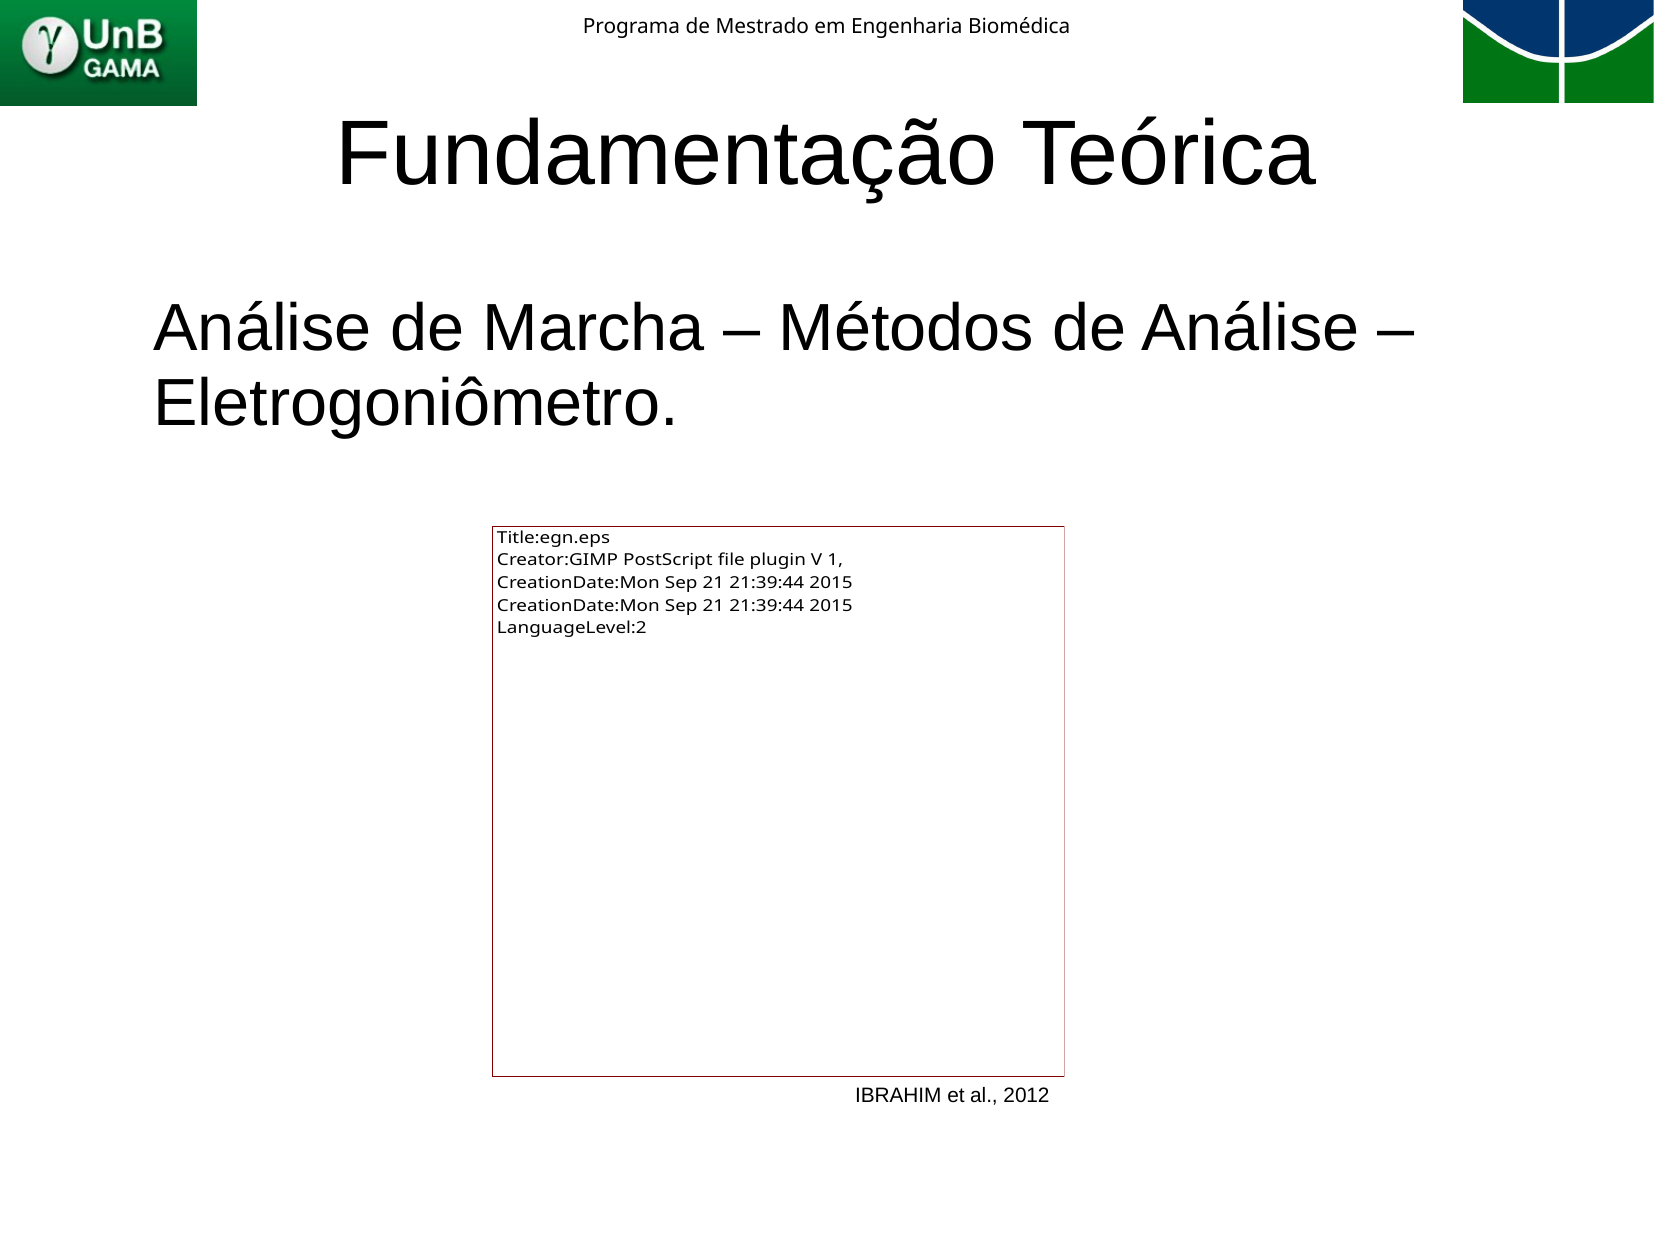

# Fundamentação Teórica
Análise de Marcha – Métodos de Análise – Eletrogoniômetro.
IBRAHIM et al., 2012